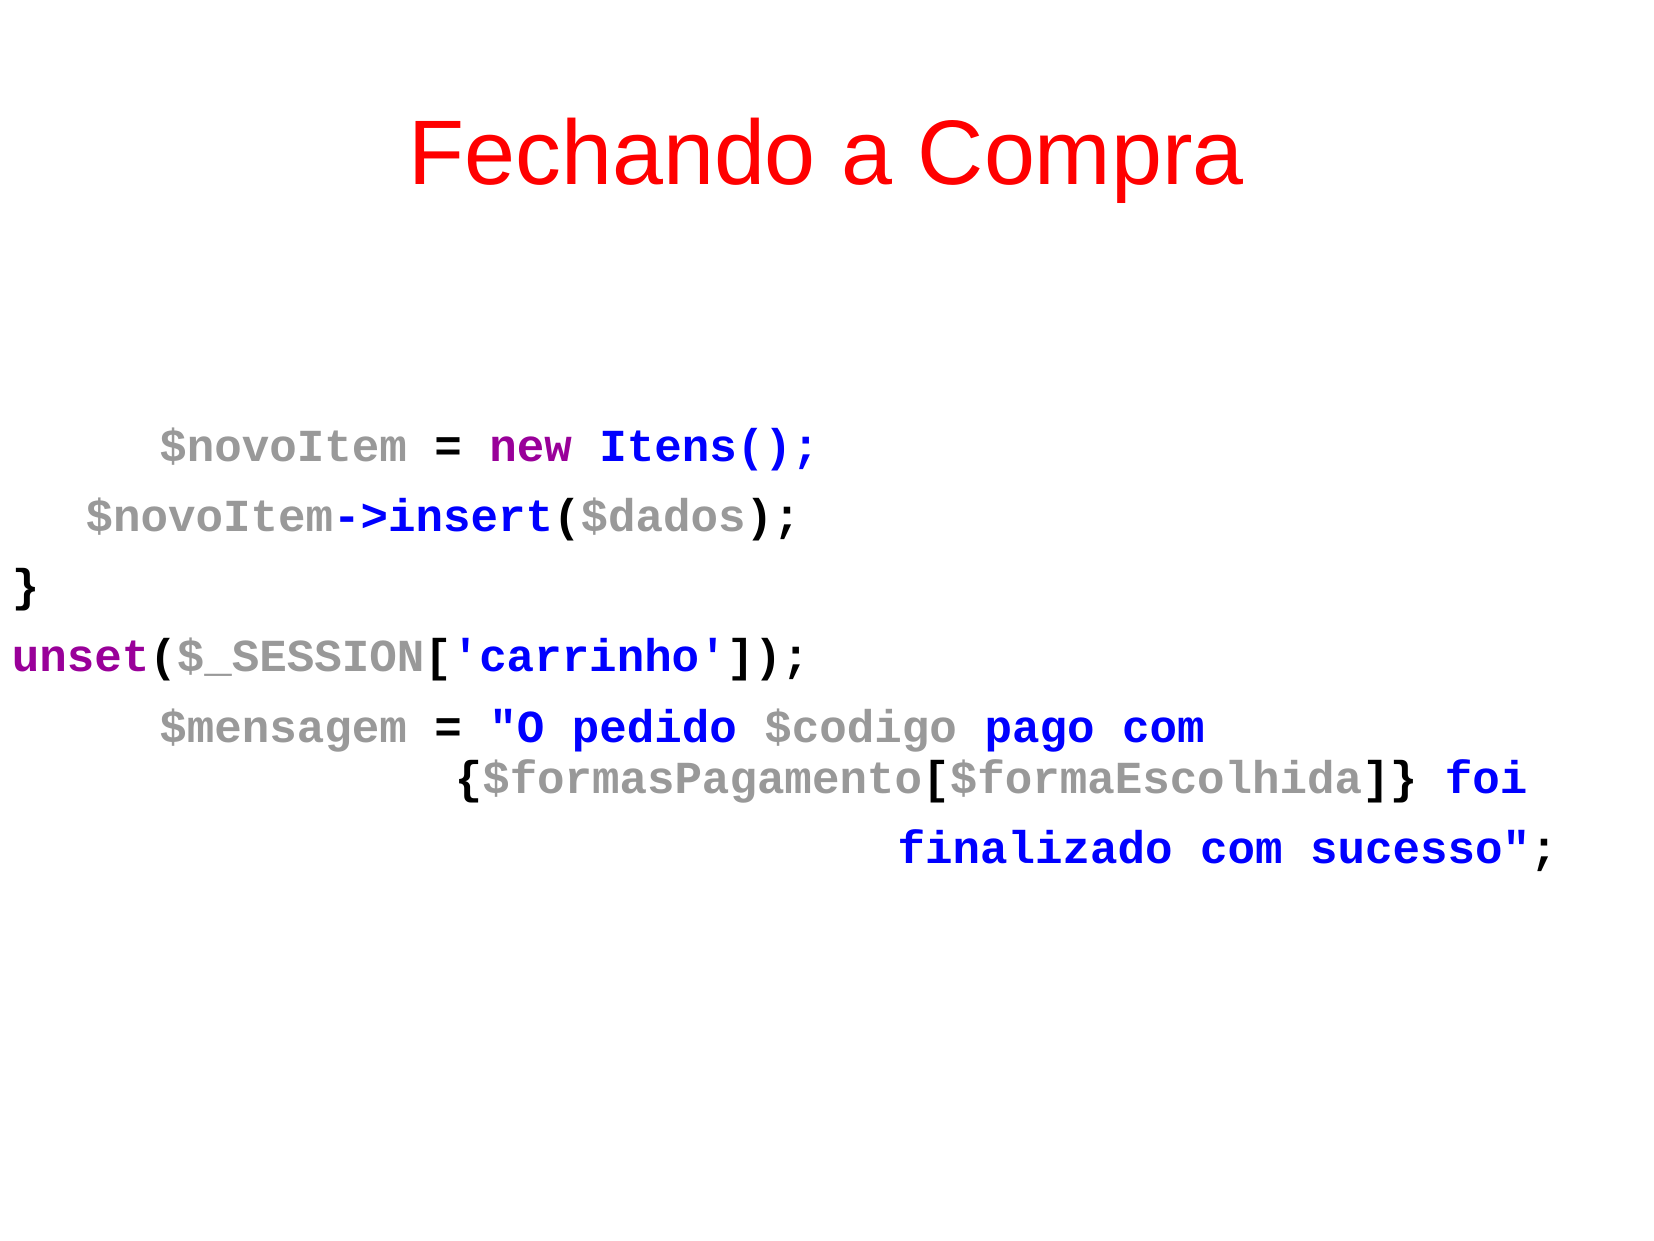

# Fechando a Compra
 		$novoItem = new Itens();
 	$novoItem->insert($dados);
}
unset($_SESSION['carrinho']);
 		$mensagem = "O pedido $codigo pago com 			 								{$formasPagamento[$formaEscolhida]} foi
 												finalizado com sucesso";